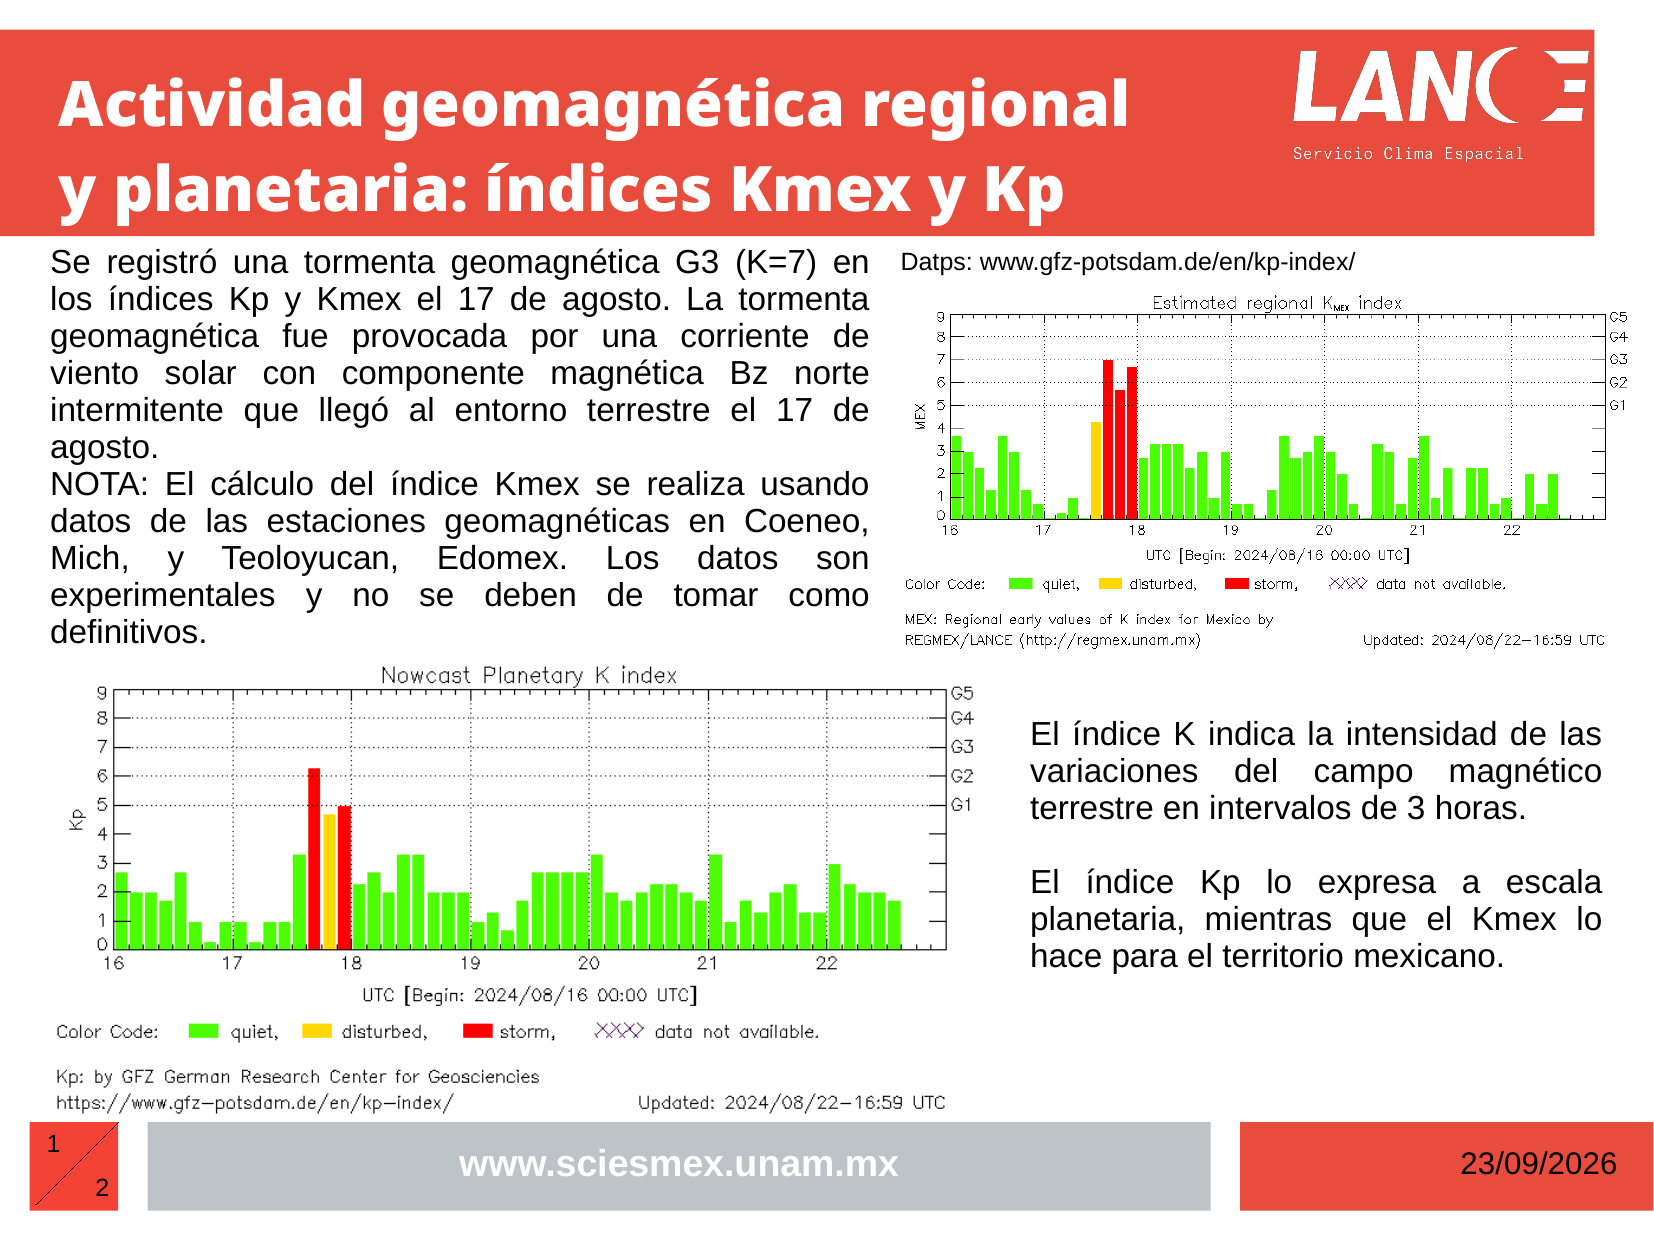

# Actividad geomagnética regional y planetaria: índices Kmex y Kp
Se registró una tormenta geomagnética G3 (K=7) en los índices Kp y Kmex el 17 de agosto. La tormenta geomagnética fue provocada por una corriente de viento solar con componente magnética Bz norte intermitente que llegó al entorno terrestre el 17 de agosto.
NOTA: El cálculo del índice Kmex se realiza usando datos de las estaciones geomagnéticas en Coeneo, Mich, y Teoloyucan, Edomex. Los datos son experimentales y no se deben de tomar como definitivos.
Datps: www.gfz-potsdam.de/en/kp-index/
El índice K indica la intensidad de las variaciones del campo magnético terrestre en intervalos de 3 horas.
El índice Kp lo expresa a escala planetaria, mientras que el Kmex lo hace para el territorio mexicano.
www.sciesmex.unam.mx
2